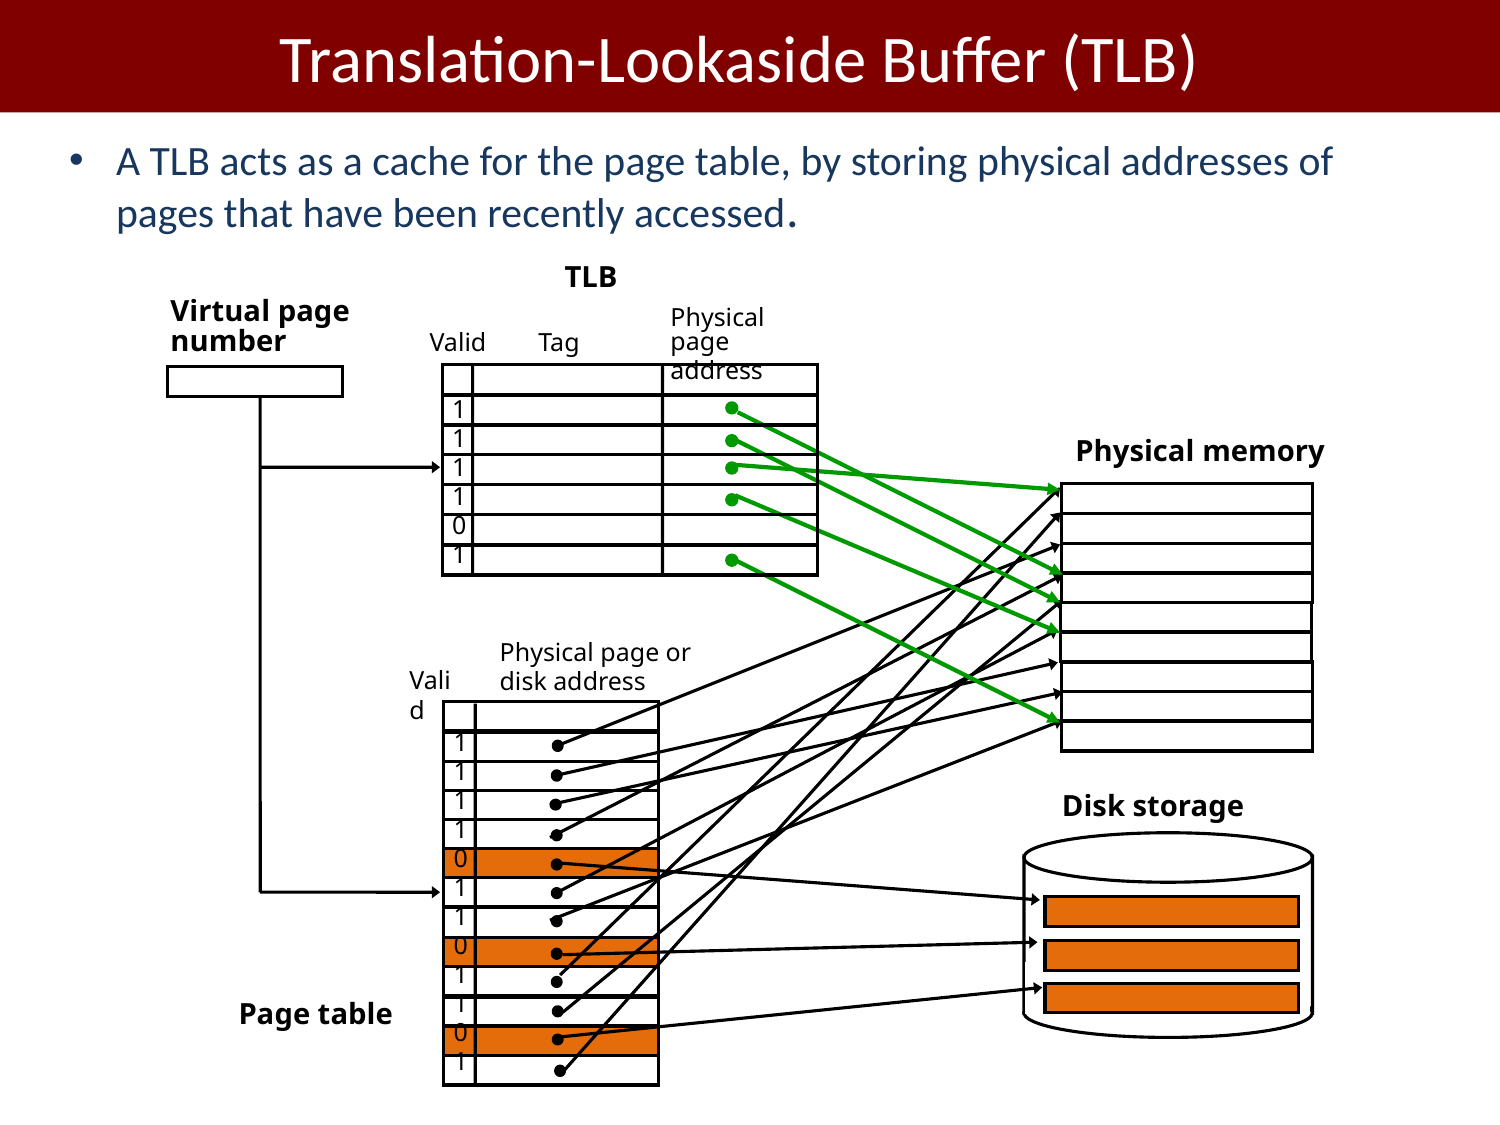

# Translation-Lookaside Buffer (TLB)
A TLB acts as a cache for the page table, by storing physical addresses of pages that have been recently accessed.
TLB
Valid Tag
1
1
1
1
0
1
Virtual page number
Physical page
address
Physical memory
Physical page or
disk address
Valid
1
1
1
1
0
1
1
0
1
1
0
1
Disk storage
Page table